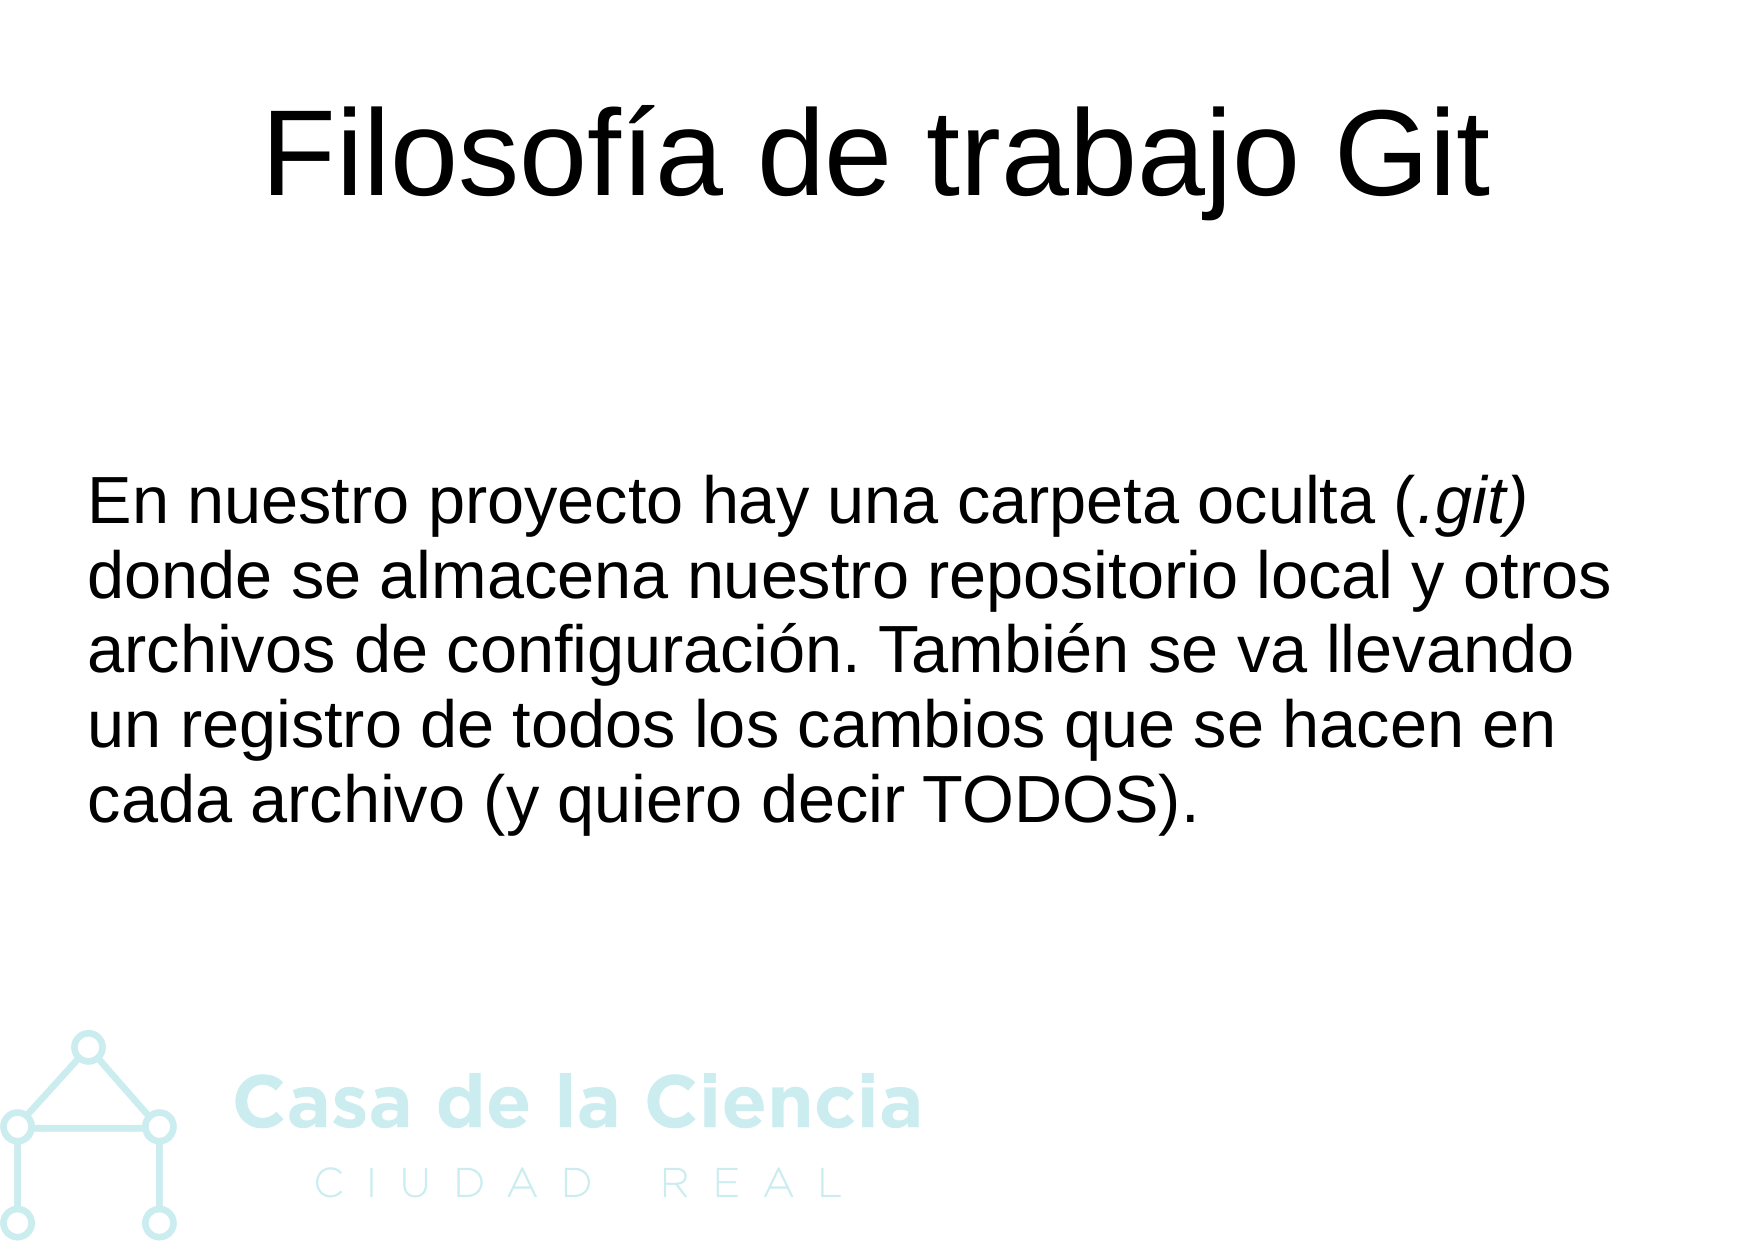

# Filosofía de trabajo Git
En nuestro proyecto hay una carpeta oculta (.git) donde se almacena nuestro repositorio local y otros archivos de configuración. También se va llevando un registro de todos los cambios que se hacen en cada archivo (y quiero decir TODOS).